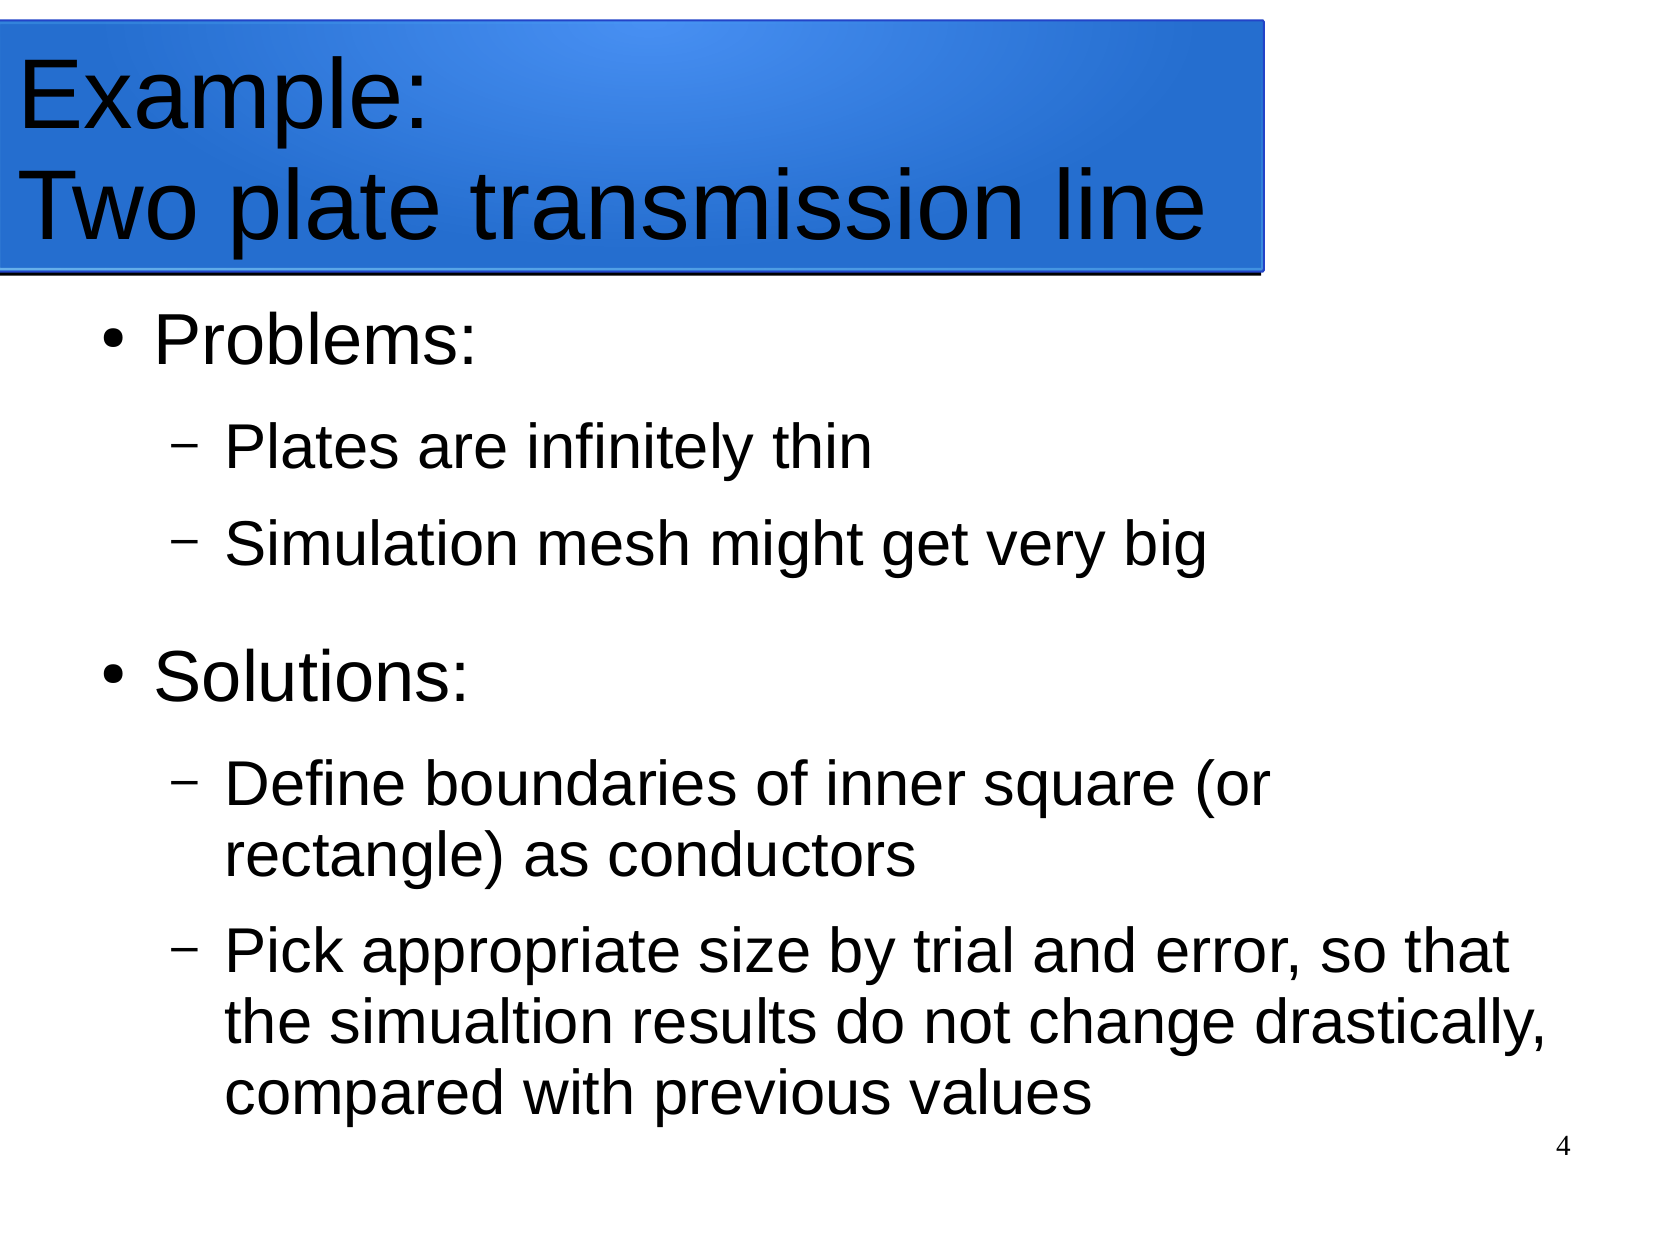

# Example: Two plate transmission line
Problems:
Plates are infinitely thin
Simulation mesh might get very big
Solutions:
Define boundaries of inner square (or rectangle) as conductors
Pick appropriate size by trial and error, so that the simualtion results do not change drastically, compared with previous values
4